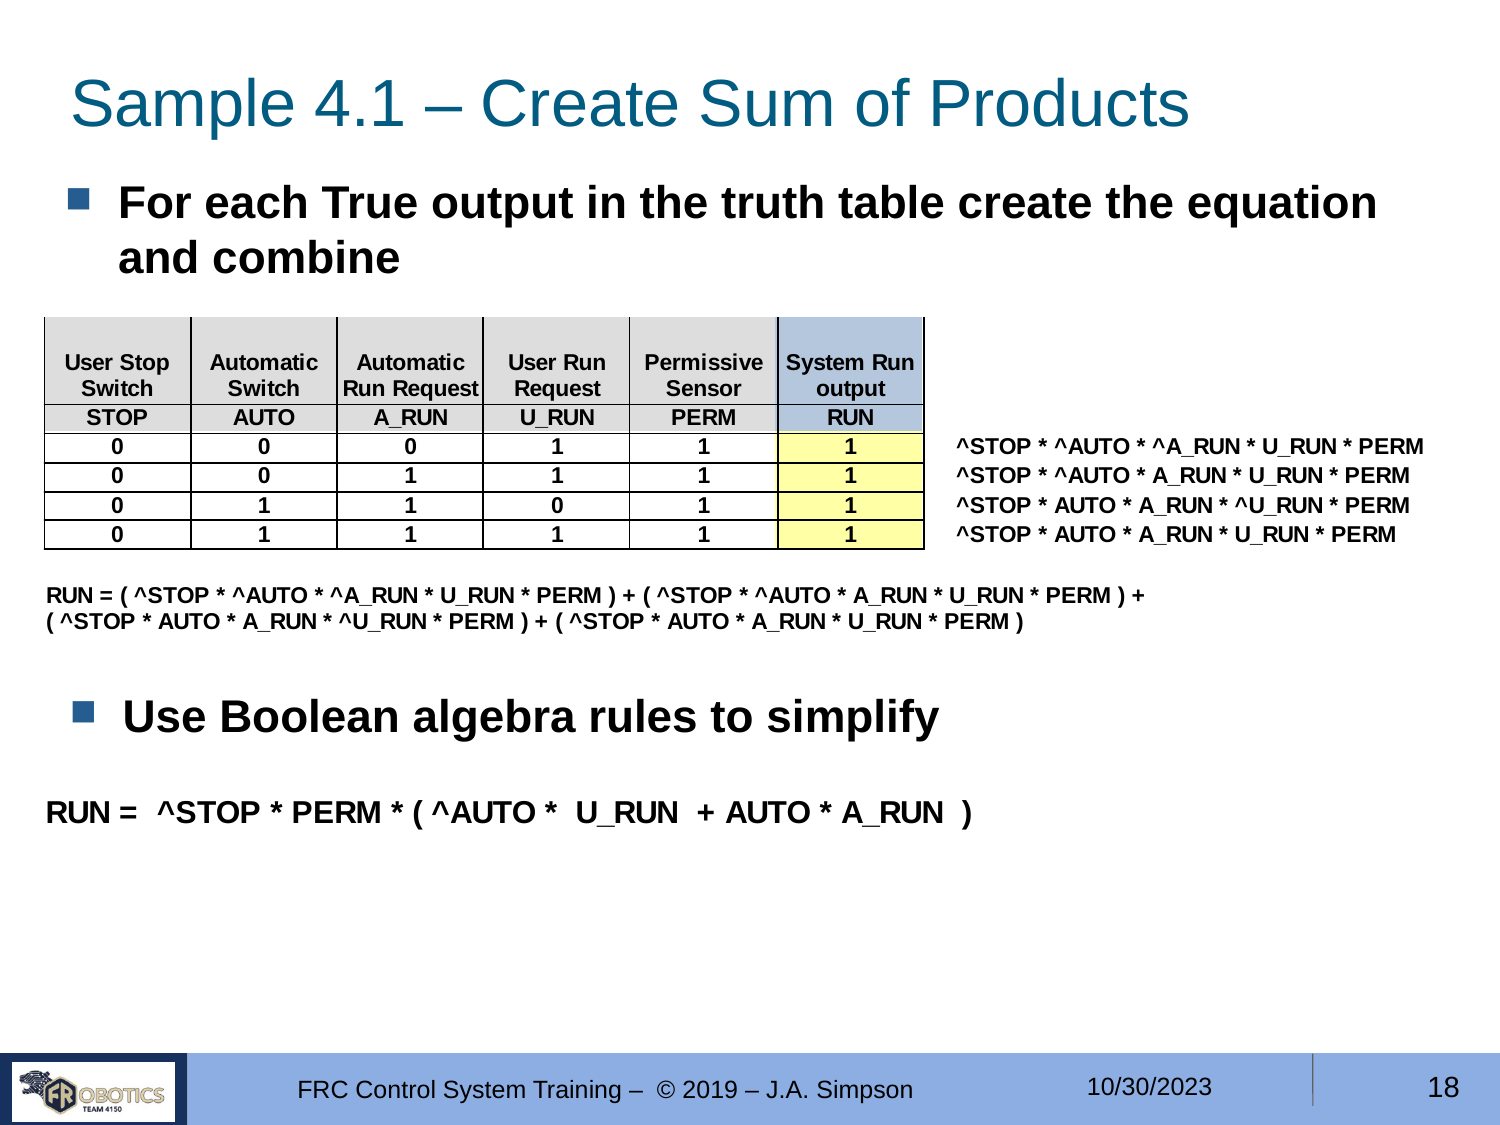

# Sample 4.1 – Create Sum of Products
For each True output in the truth table create the equation and combine
Use Boolean algebra rules to simplify
10/30/2023
FRC Control System Training – © 2019 – J.A. Simpson